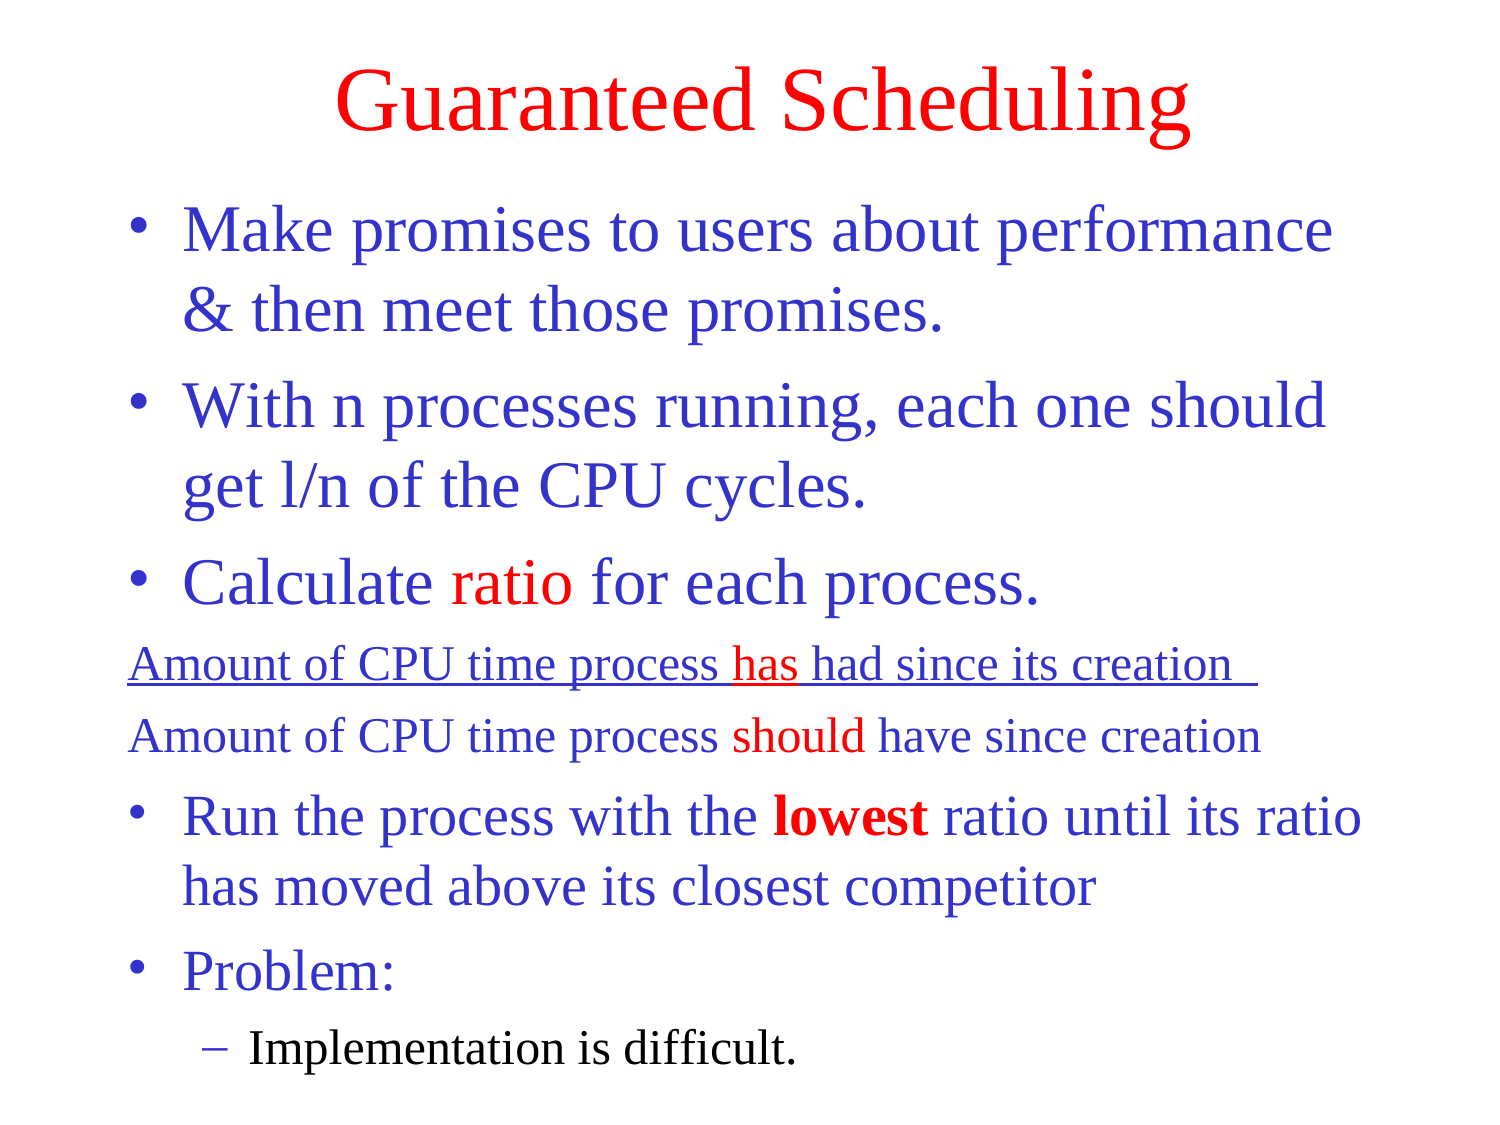

Guaranteed Scheduling
Make promises to users about performance & then meet those promises.
With n processes running, each one should get l/n of the CPU cycles.
Calculate ratio for each process.
Amount of CPU time process has had since its creation
Amount of CPU time process should have since creation
Run the process with the lowest ratio until its ratio has moved above its closest competitor
Problem:
Implementation is difficult.